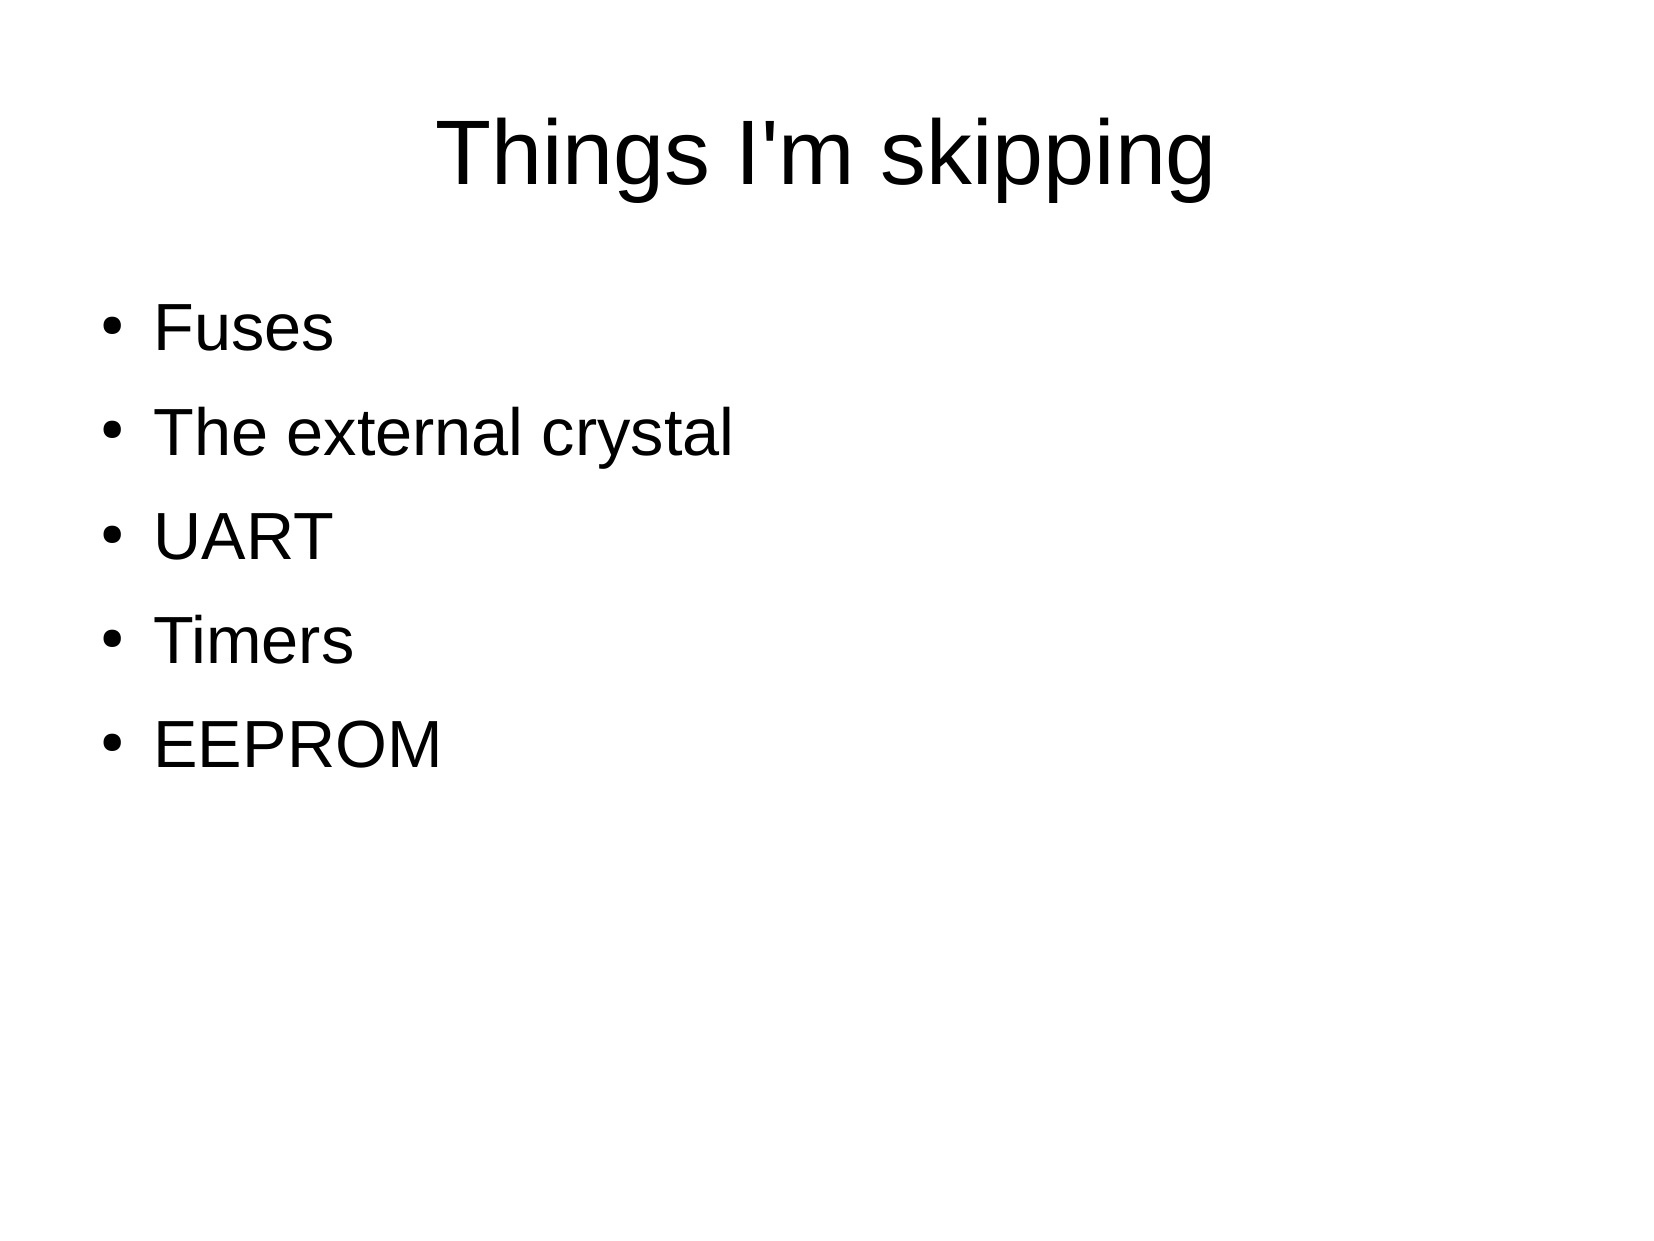

# Things I'm skipping
Fuses
The external crystal
UART
Timers
EEPROM